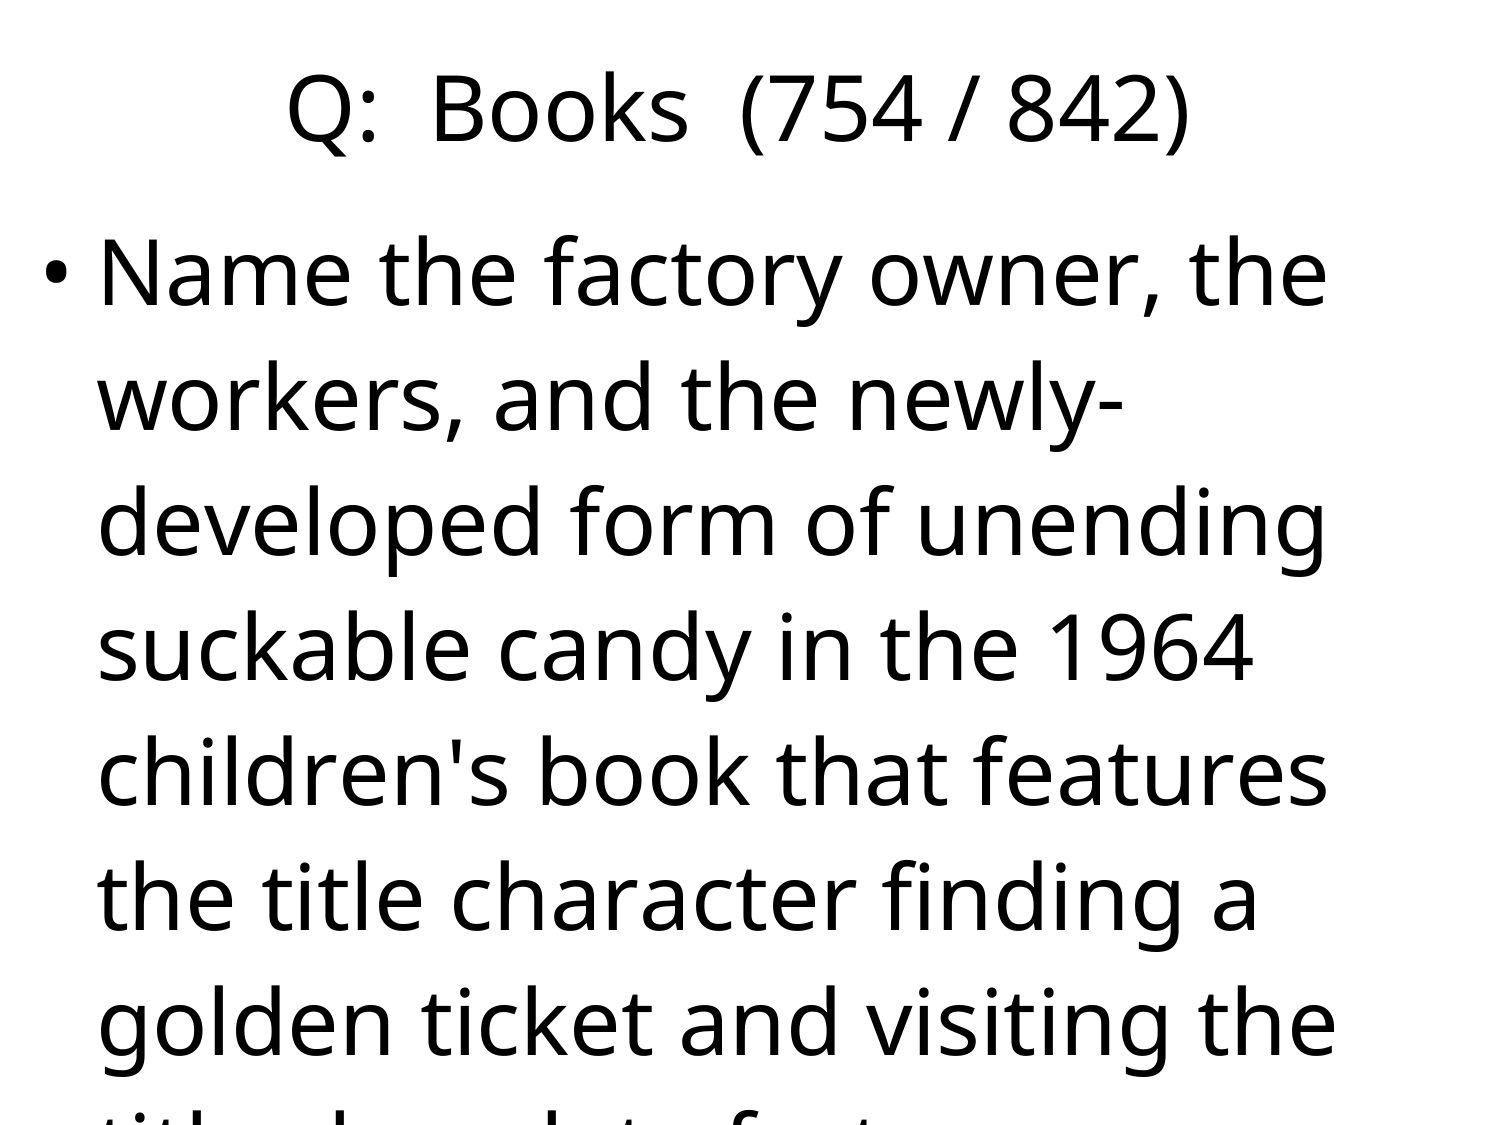

# Q: Books (754 / 842)
Name the factory owner, the workers, and the newly-developed form of unending suckable candy in the 1964 children's book that features the title character finding a golden ticket and visiting the title chocolate factory.